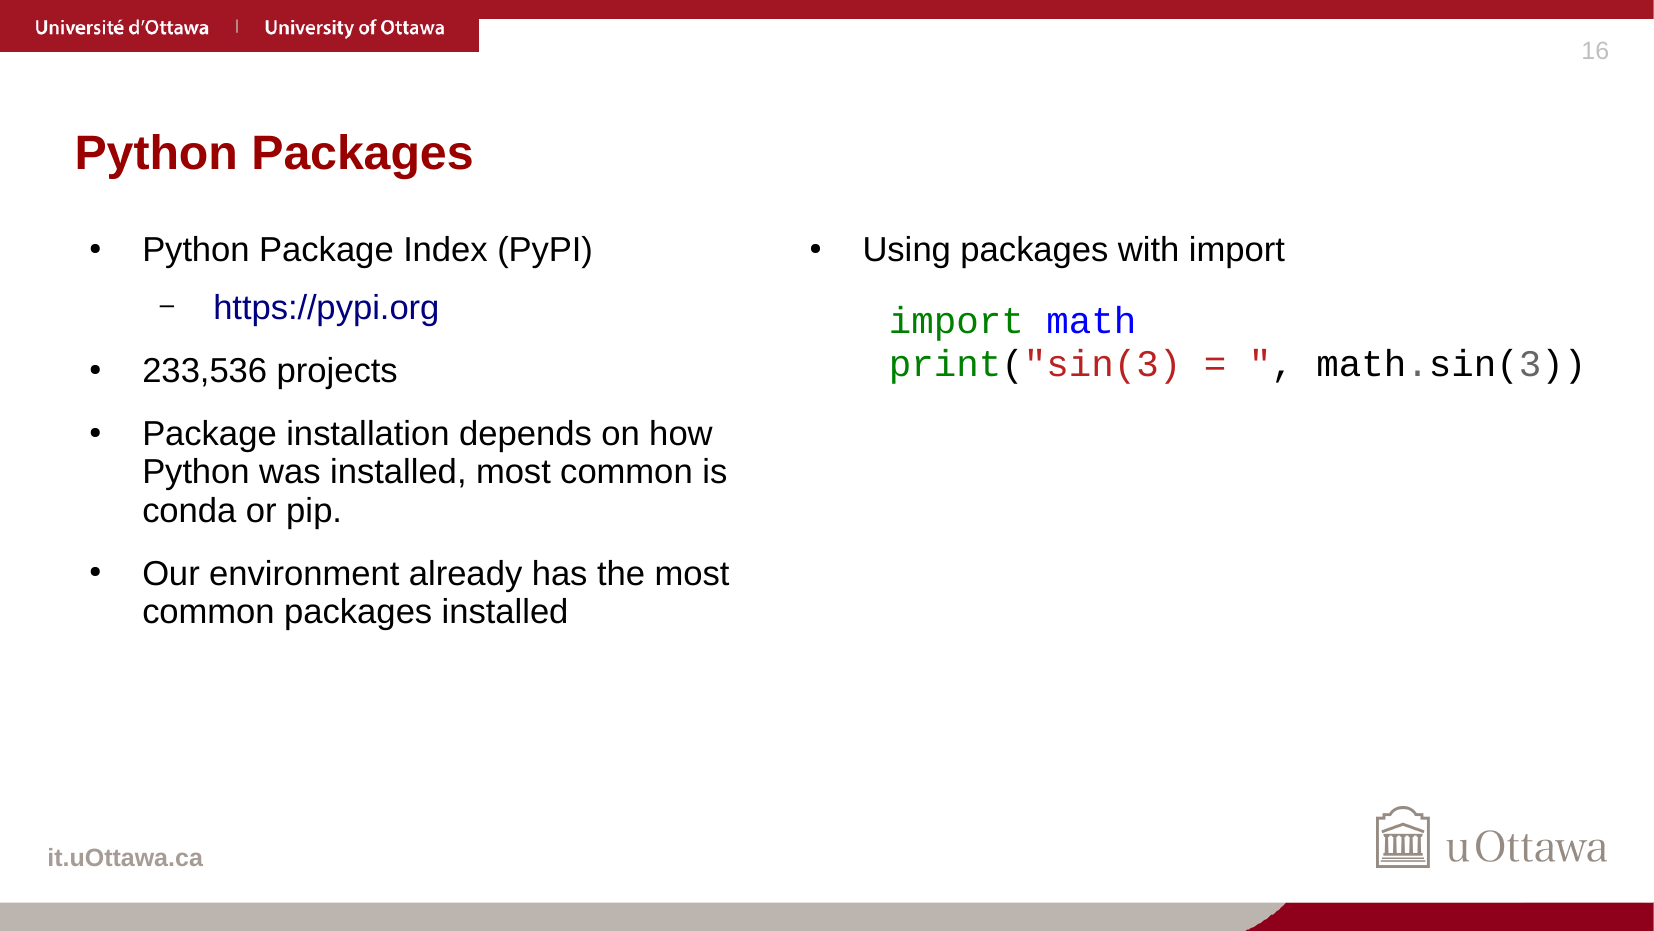

# Python Packages
Python Package Index (PyPI)
https://pypi.org
233,536 projects
Package installation depends on how Python was installed, most common is conda or pip.
Our environment already has the most common packages installed
Using packages with import
import math
print("sin(3) = ", math.sin(3))